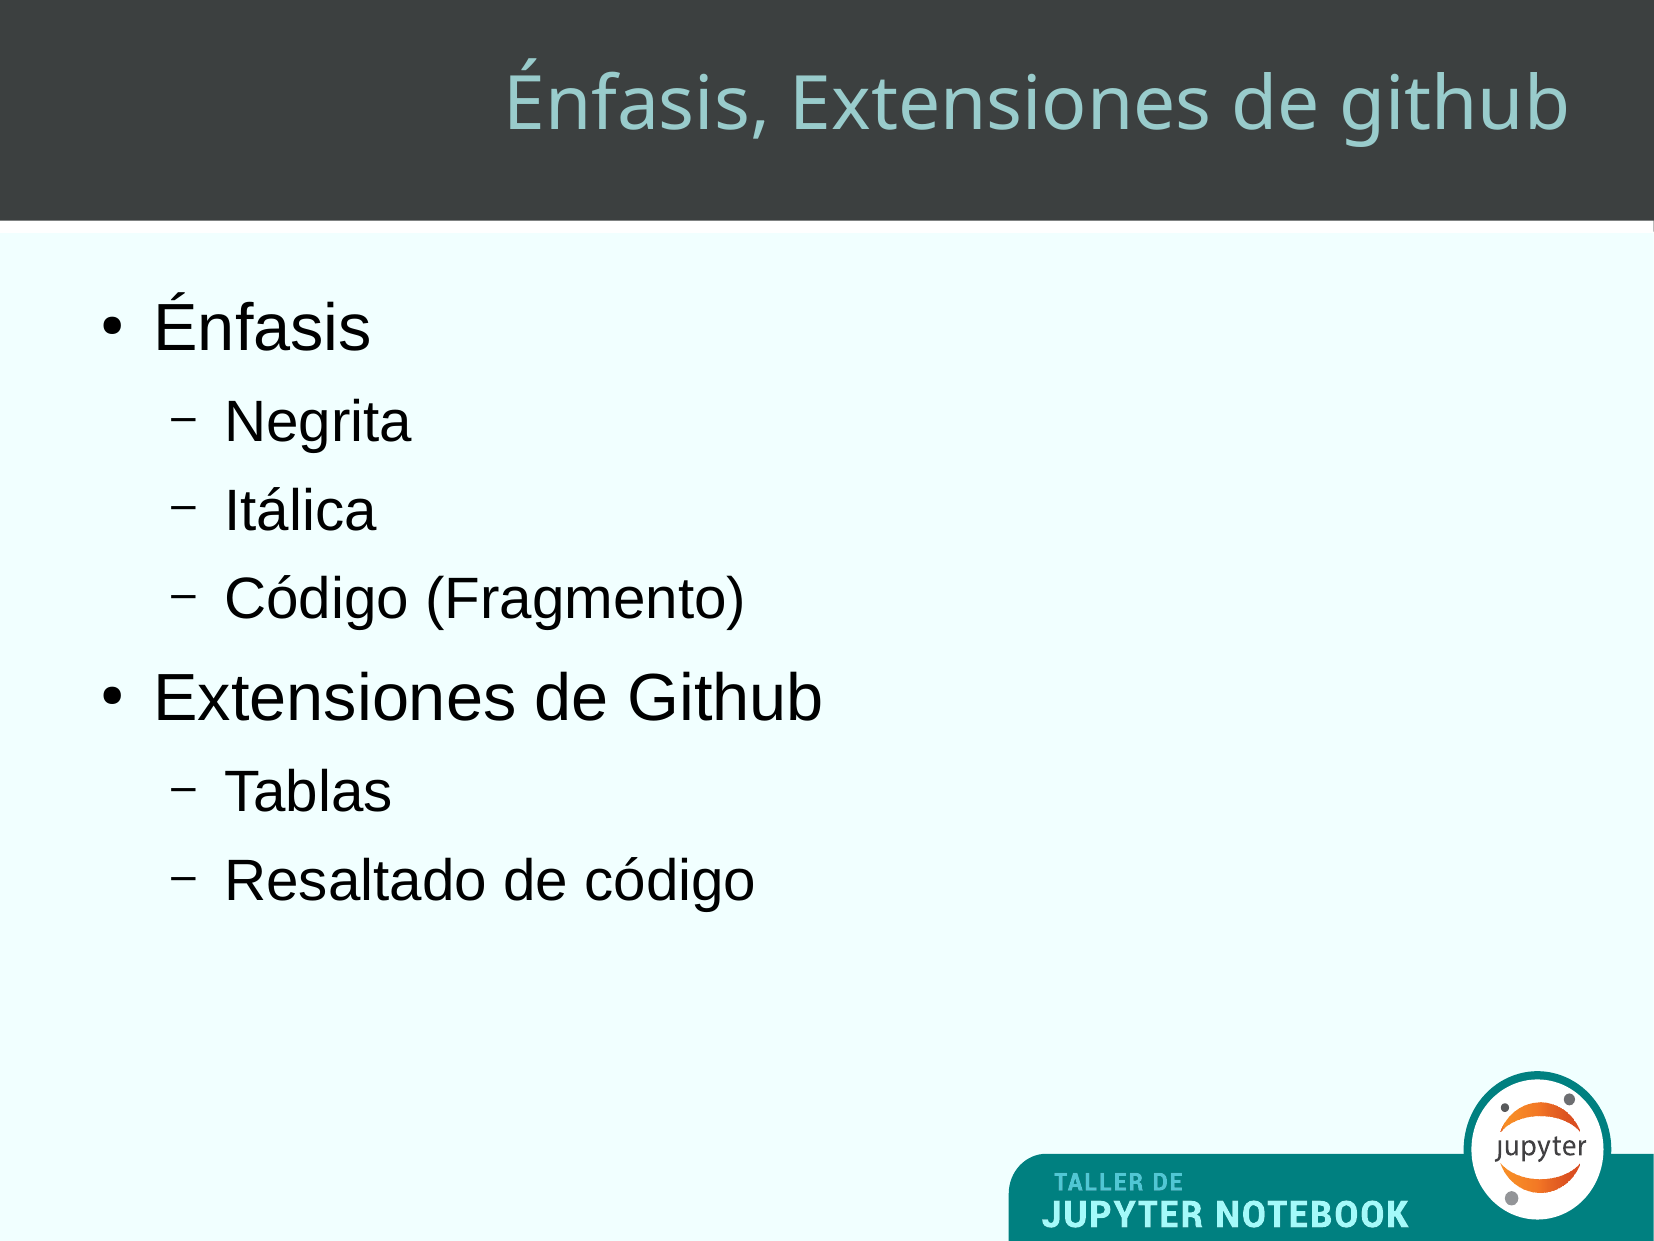

# Énfasis, Extensiones de github
Énfasis
Negrita
Itálica
Código (Fragmento)
Extensiones de Github
Tablas
Resaltado de código